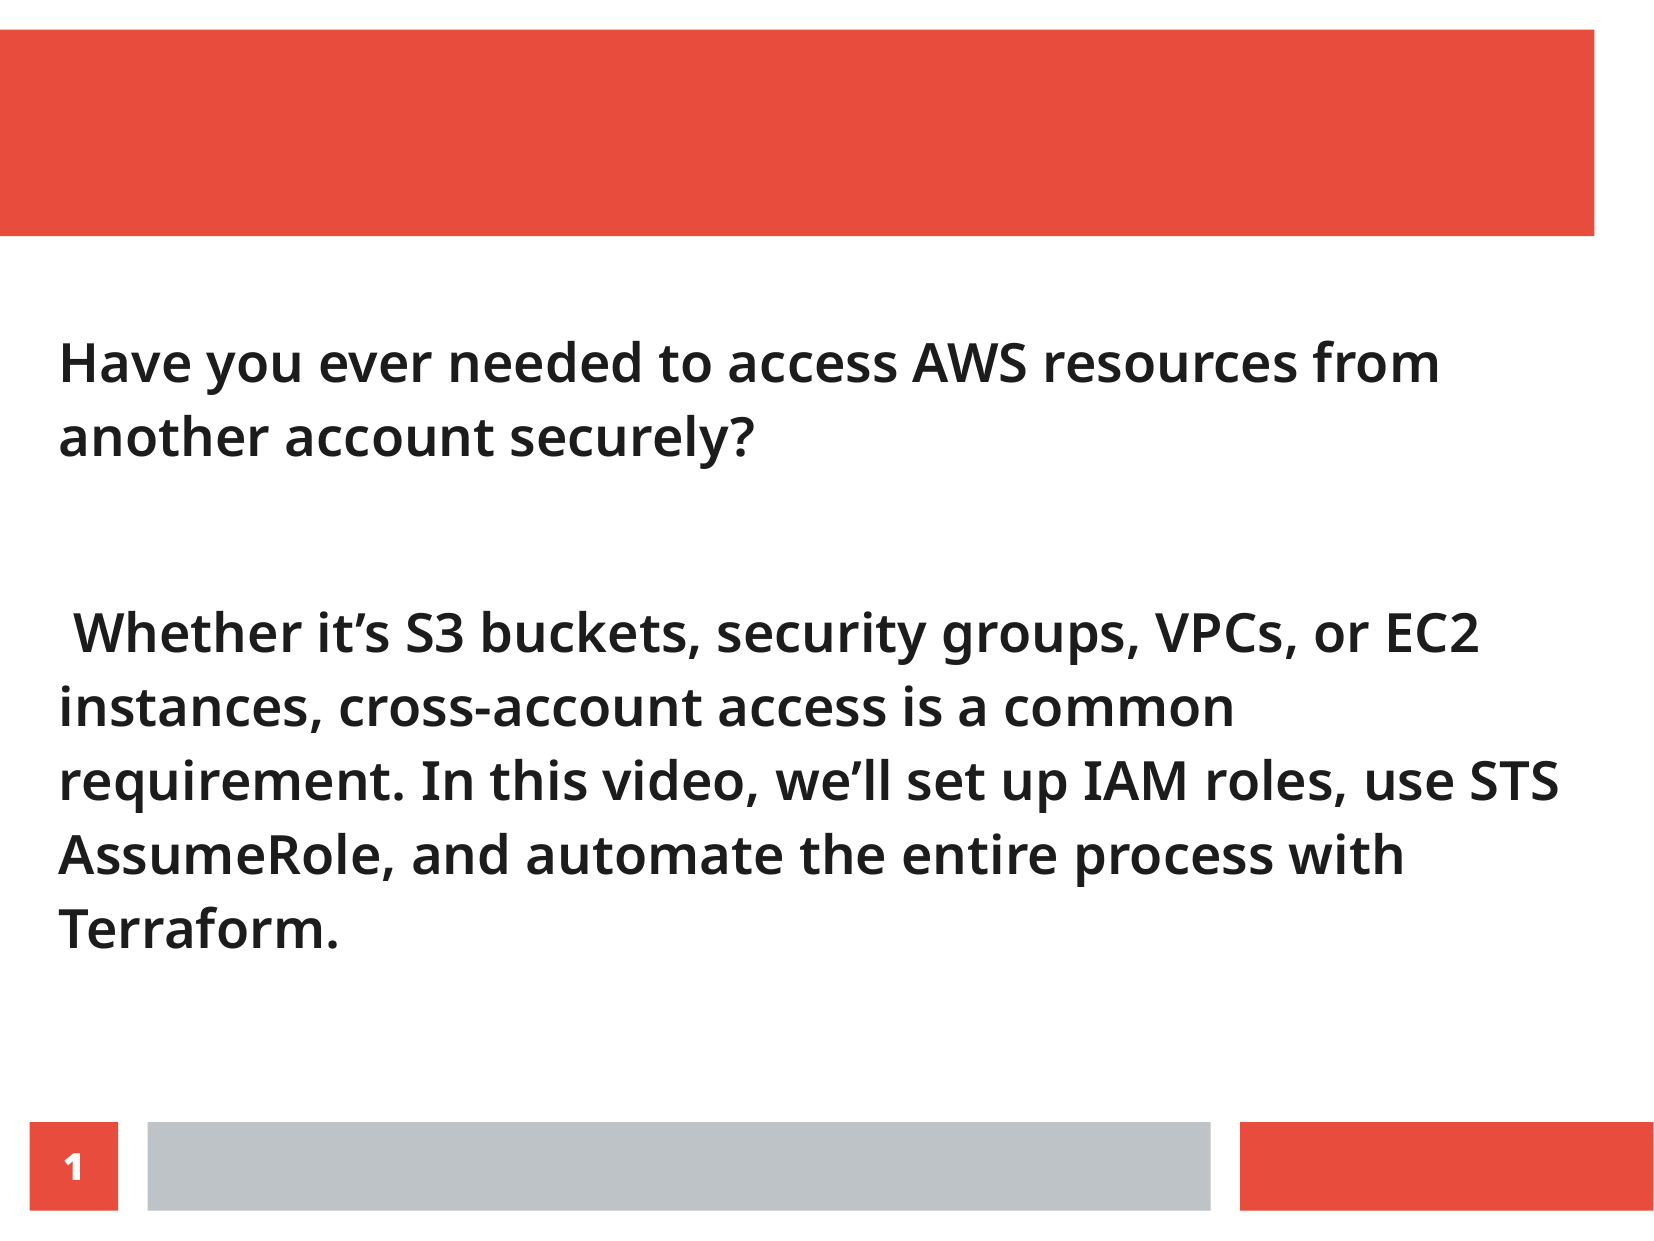

# Have you ever needed to access AWS resources from another account securely?
 Whether it’s S3 buckets, security groups, VPCs, or EC2 instances, cross-account access is a common requirement. In this video, we’ll set up IAM roles, use STS AssumeRole, and automate the entire process with Terraform.
1